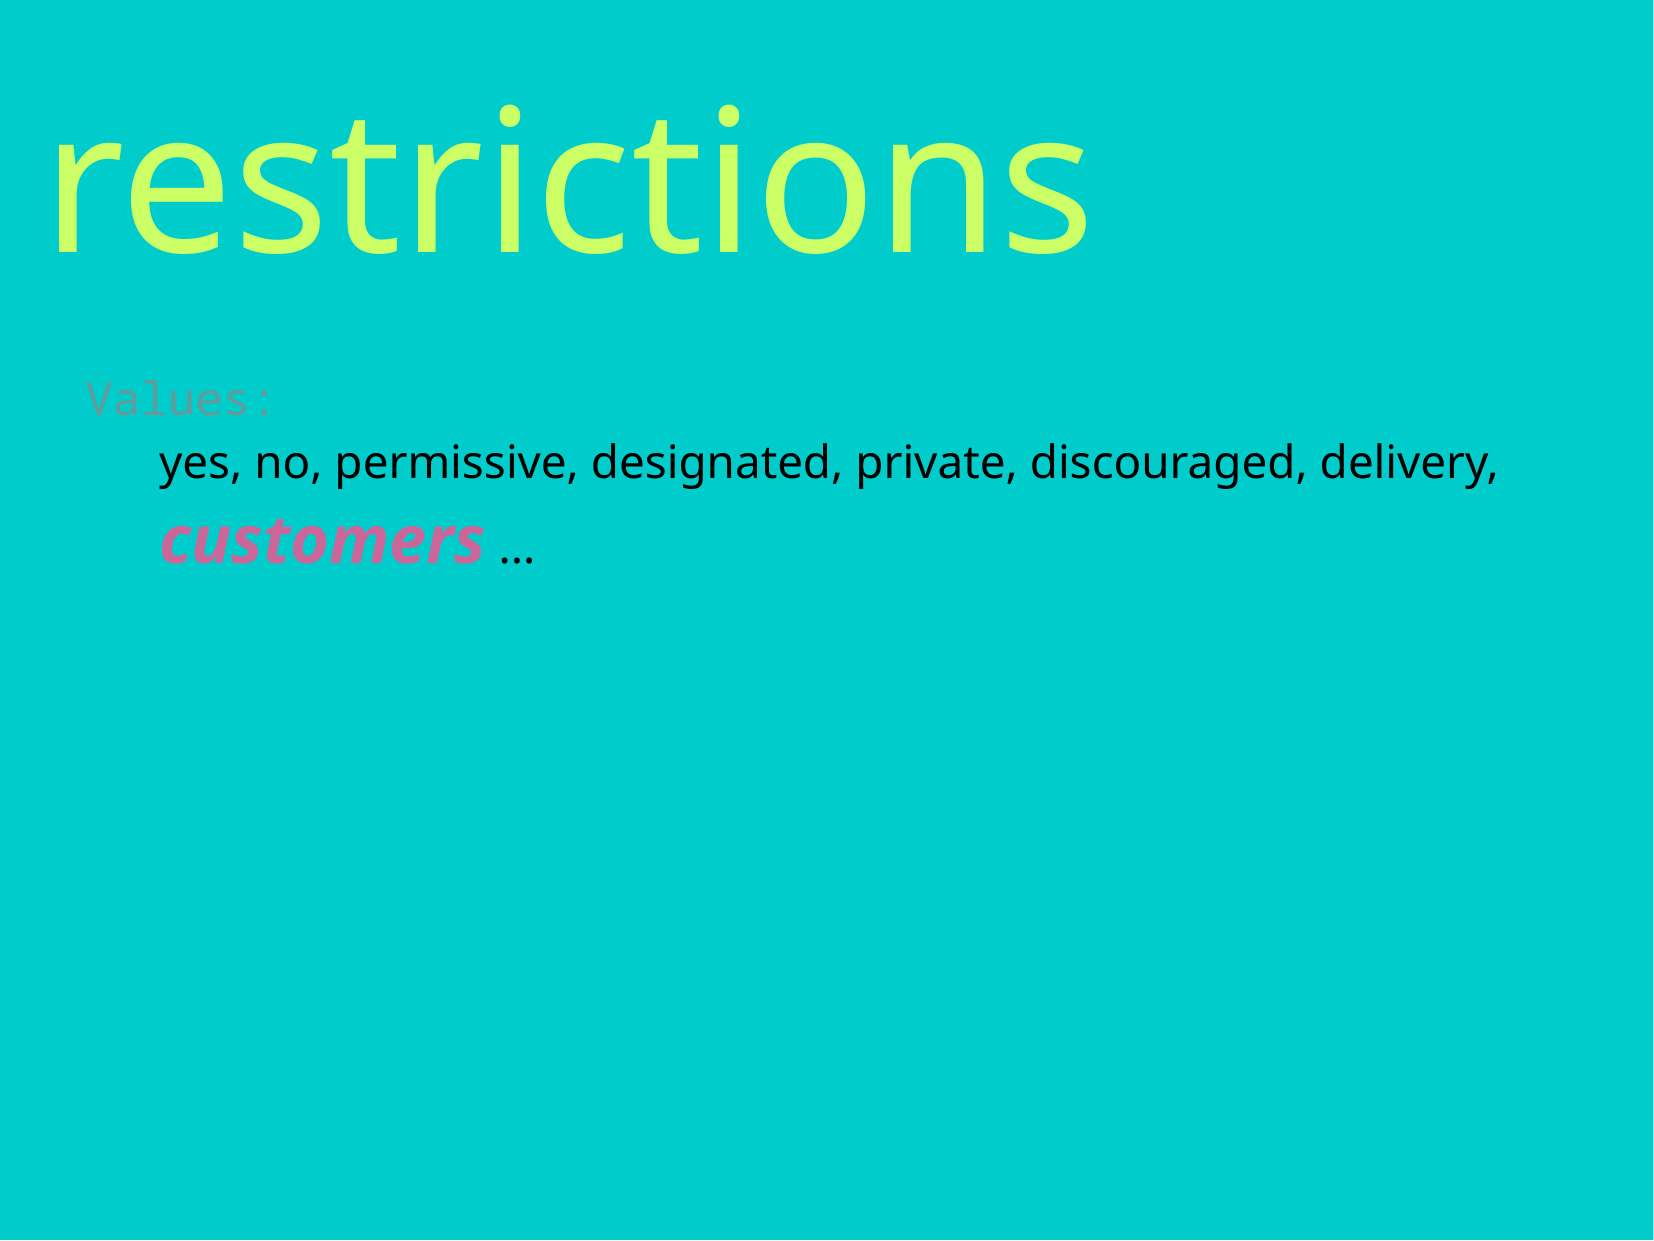

restrictions
Values:
	yes, no, permissive, designated, private, discouraged, delivery,
	customers ...